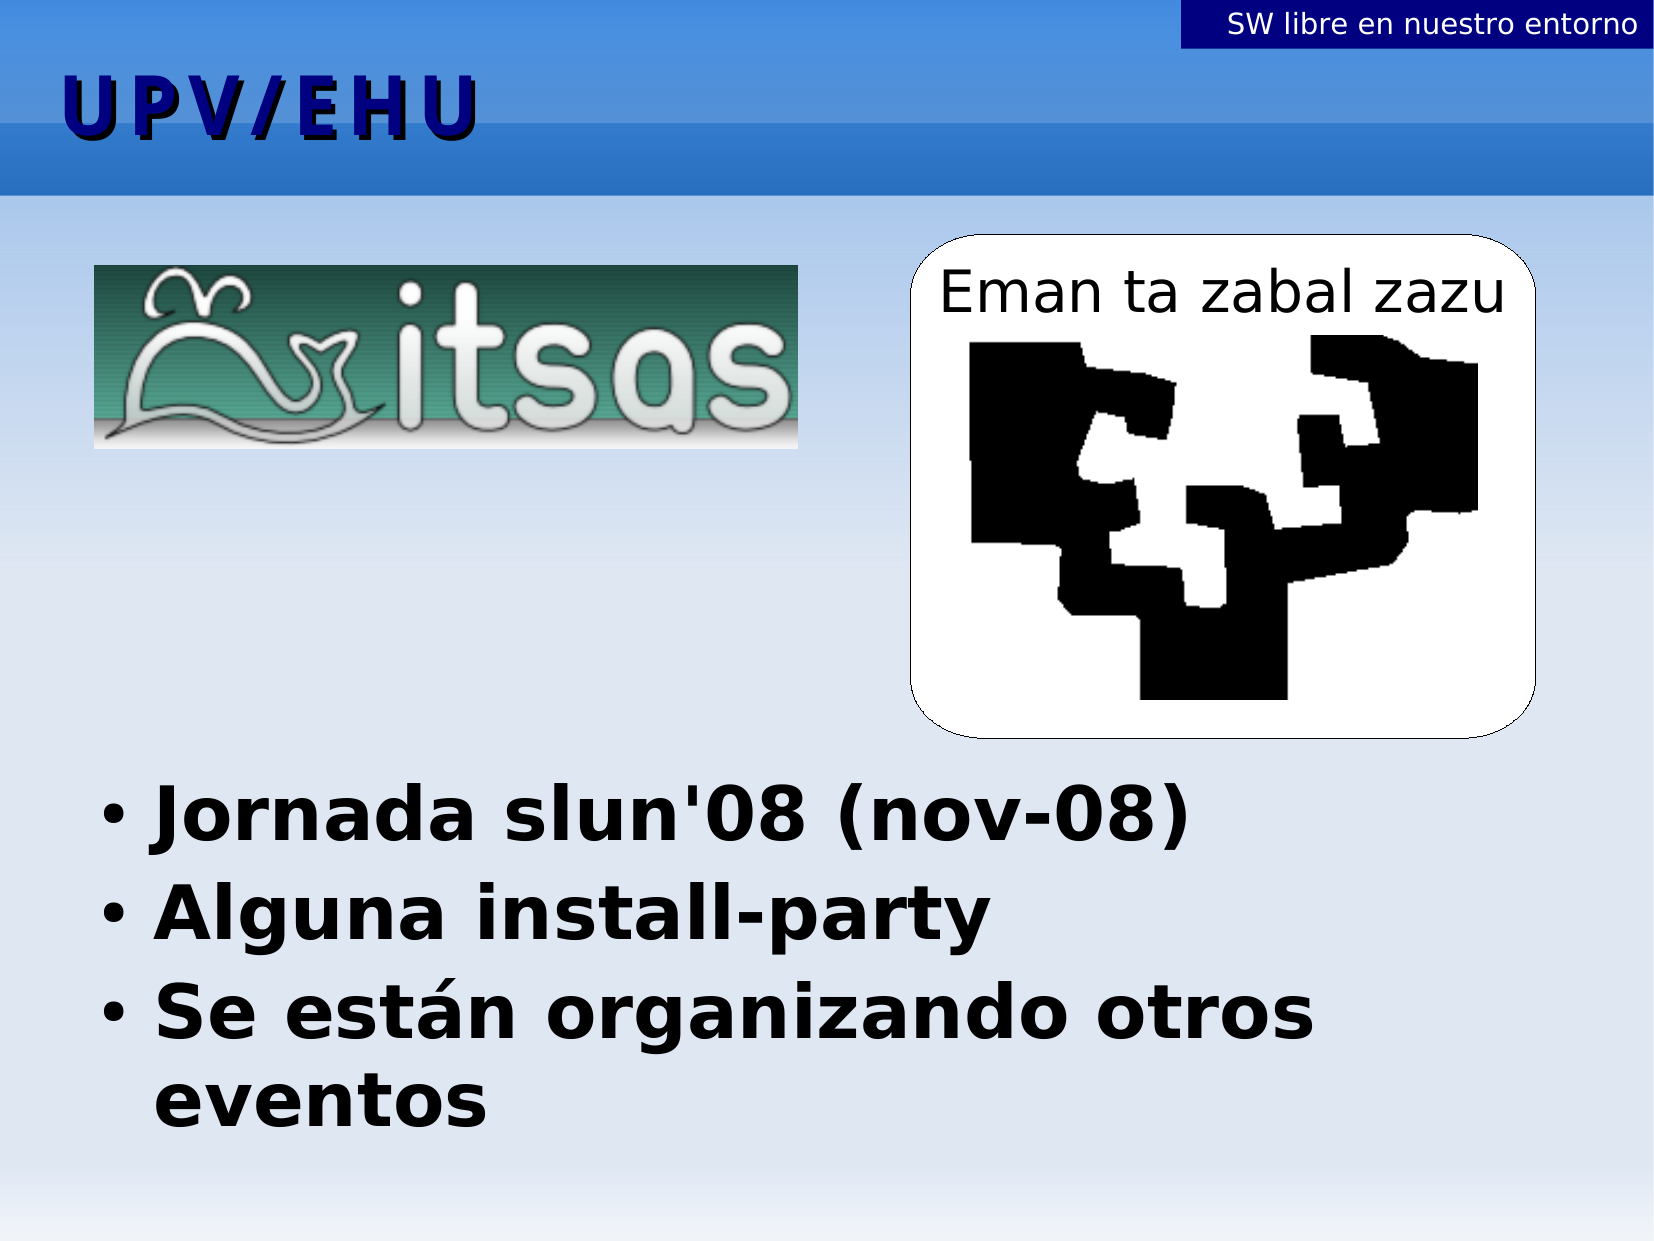

SW libre en nuestro entorno
# UPV/EHU
Eman ta zabal zazu
Jornada slun'08 (nov-08)
Alguna install-party
Se están organizando otros eventos